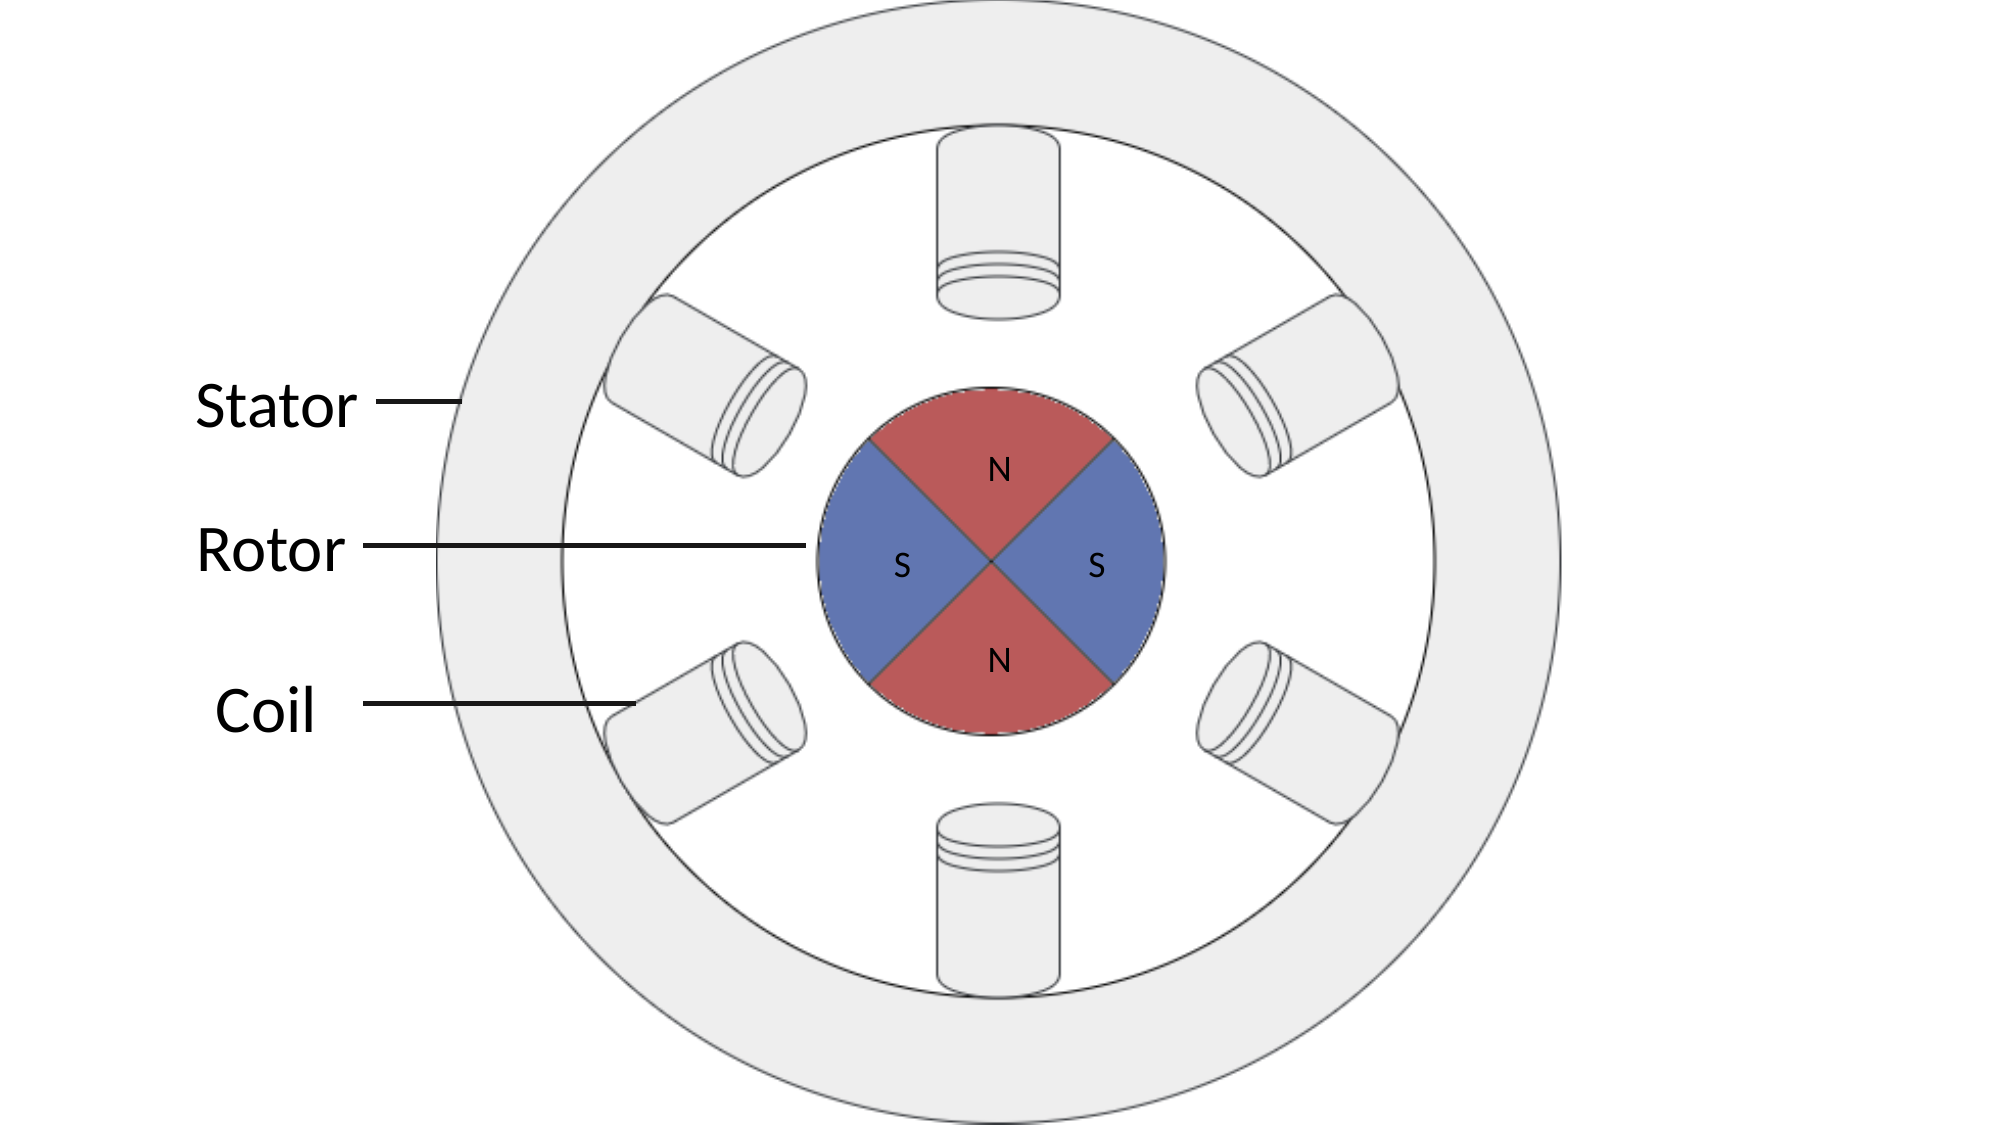

Stator
N
Rotor
S
S
N
Coil